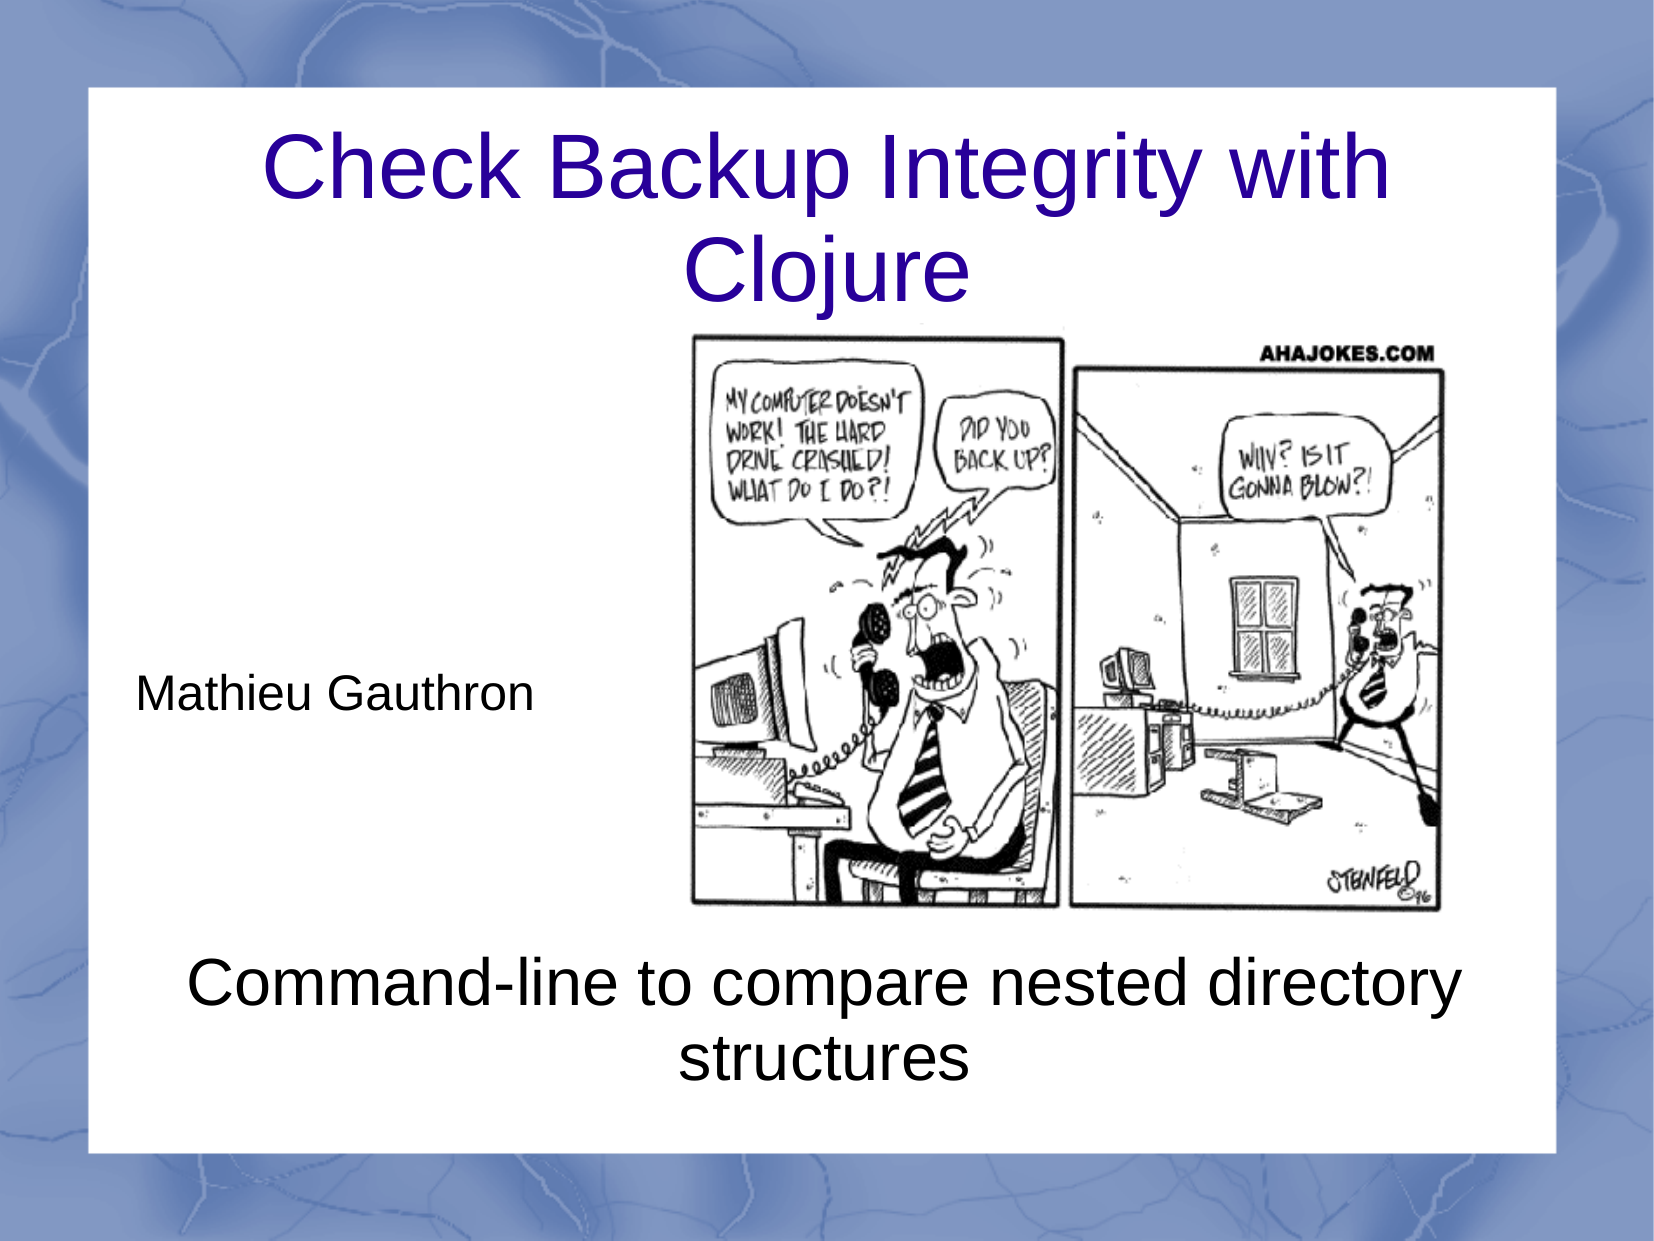

# Check Backup Integrity with Clojure
Mathieu Gauthron
Command-line to compare nested directory structures